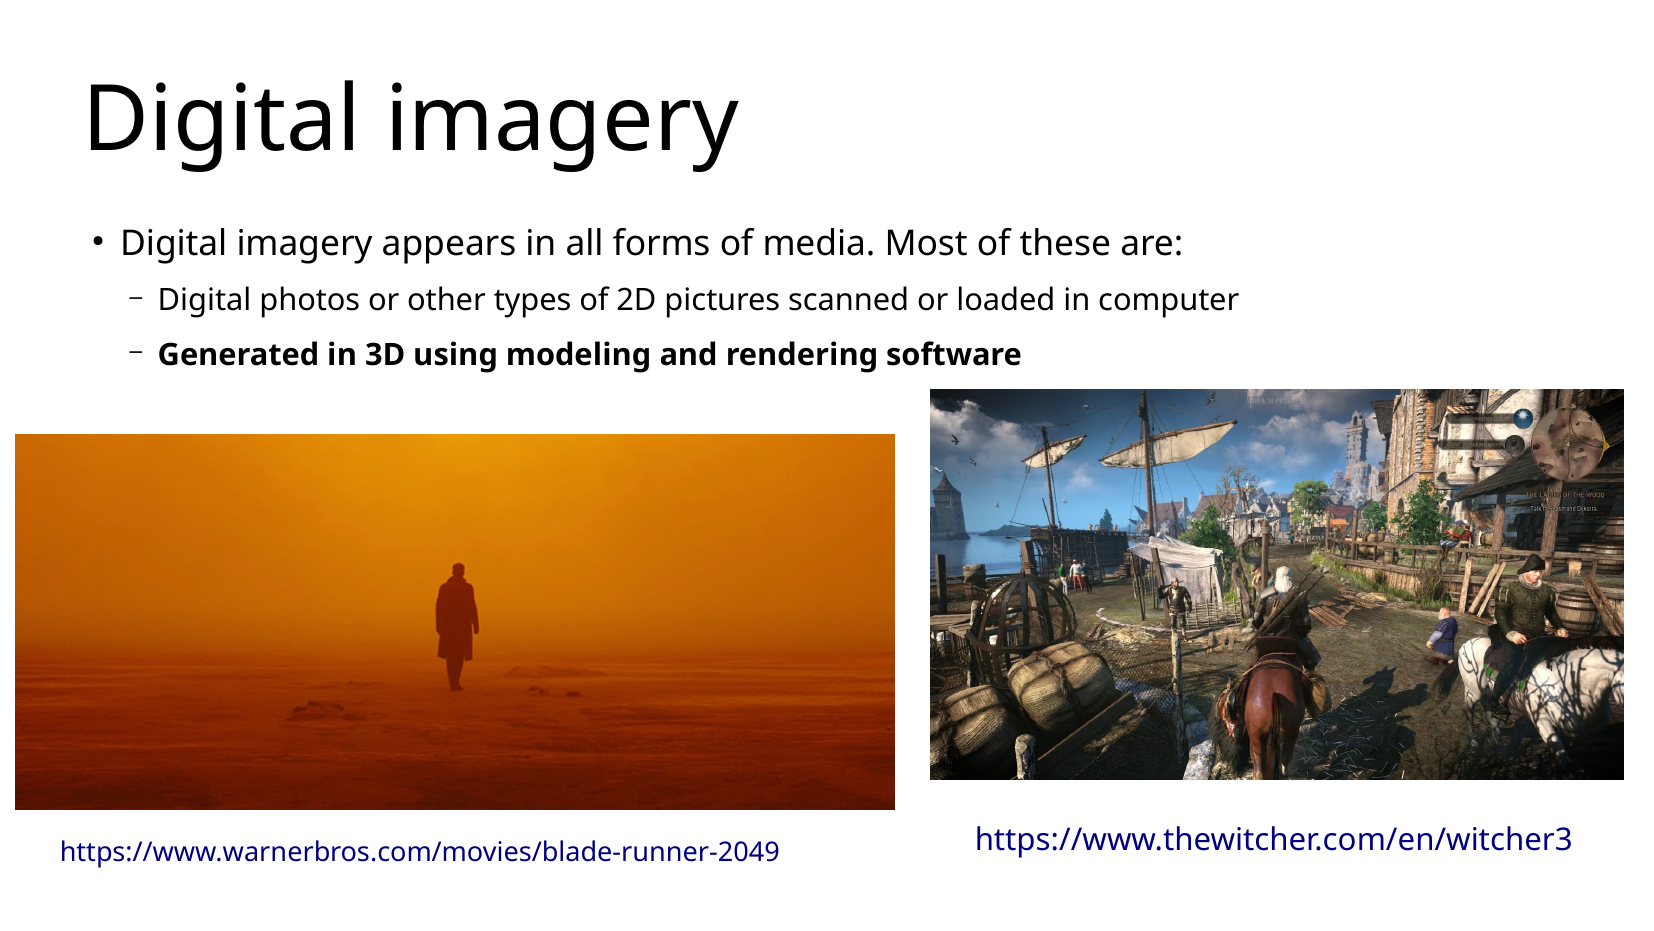

# Digital imagery
Digital imagery appears in all forms of media. Most of these are:
Digital photos or other types of 2D pictures scanned or loaded in computer
Generated in 3D using modeling and rendering software
https://www.thewitcher.com/en/witcher3
https://www.warnerbros.com/movies/blade-runner-2049